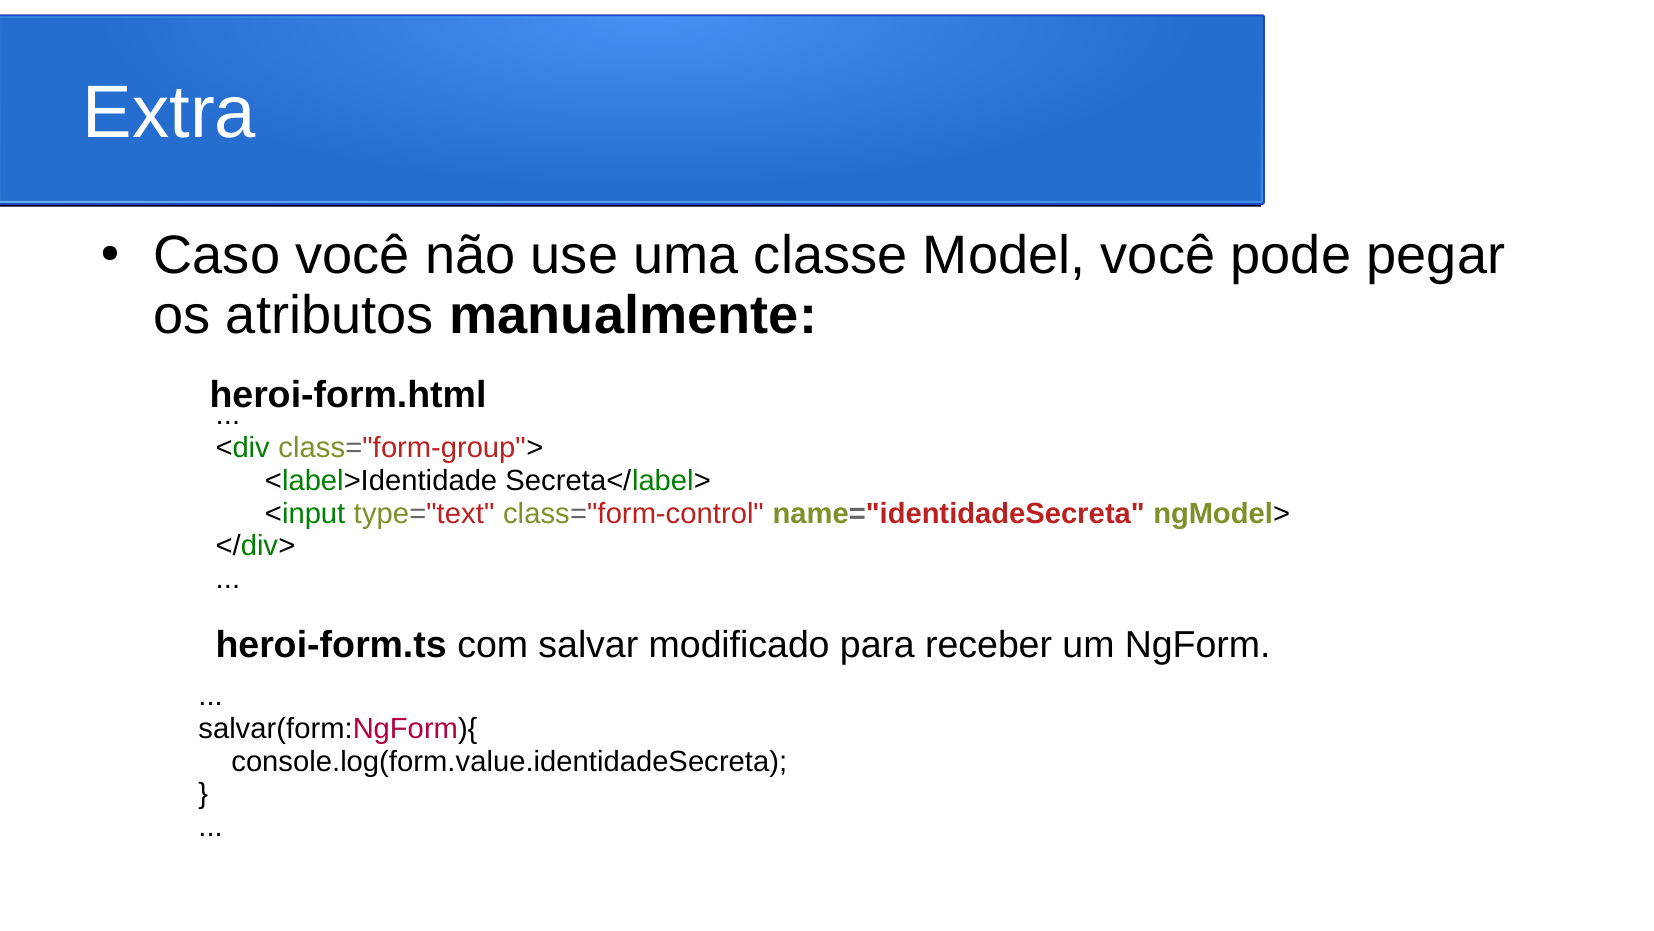

# Extra
Caso você não use uma classe Model, você pode pegar os atributos manualmente:
heroi-form.html
...
<div class="form-group">
 <label>Identidade Secreta</label>
 <input type="text" class="form-control" name="identidadeSecreta" ngModel>
</div>
...
heroi-form.ts com salvar modificado para receber um NgForm.
...
salvar(form:NgForm){
 console.log(form.value.identidadeSecreta);
}
...